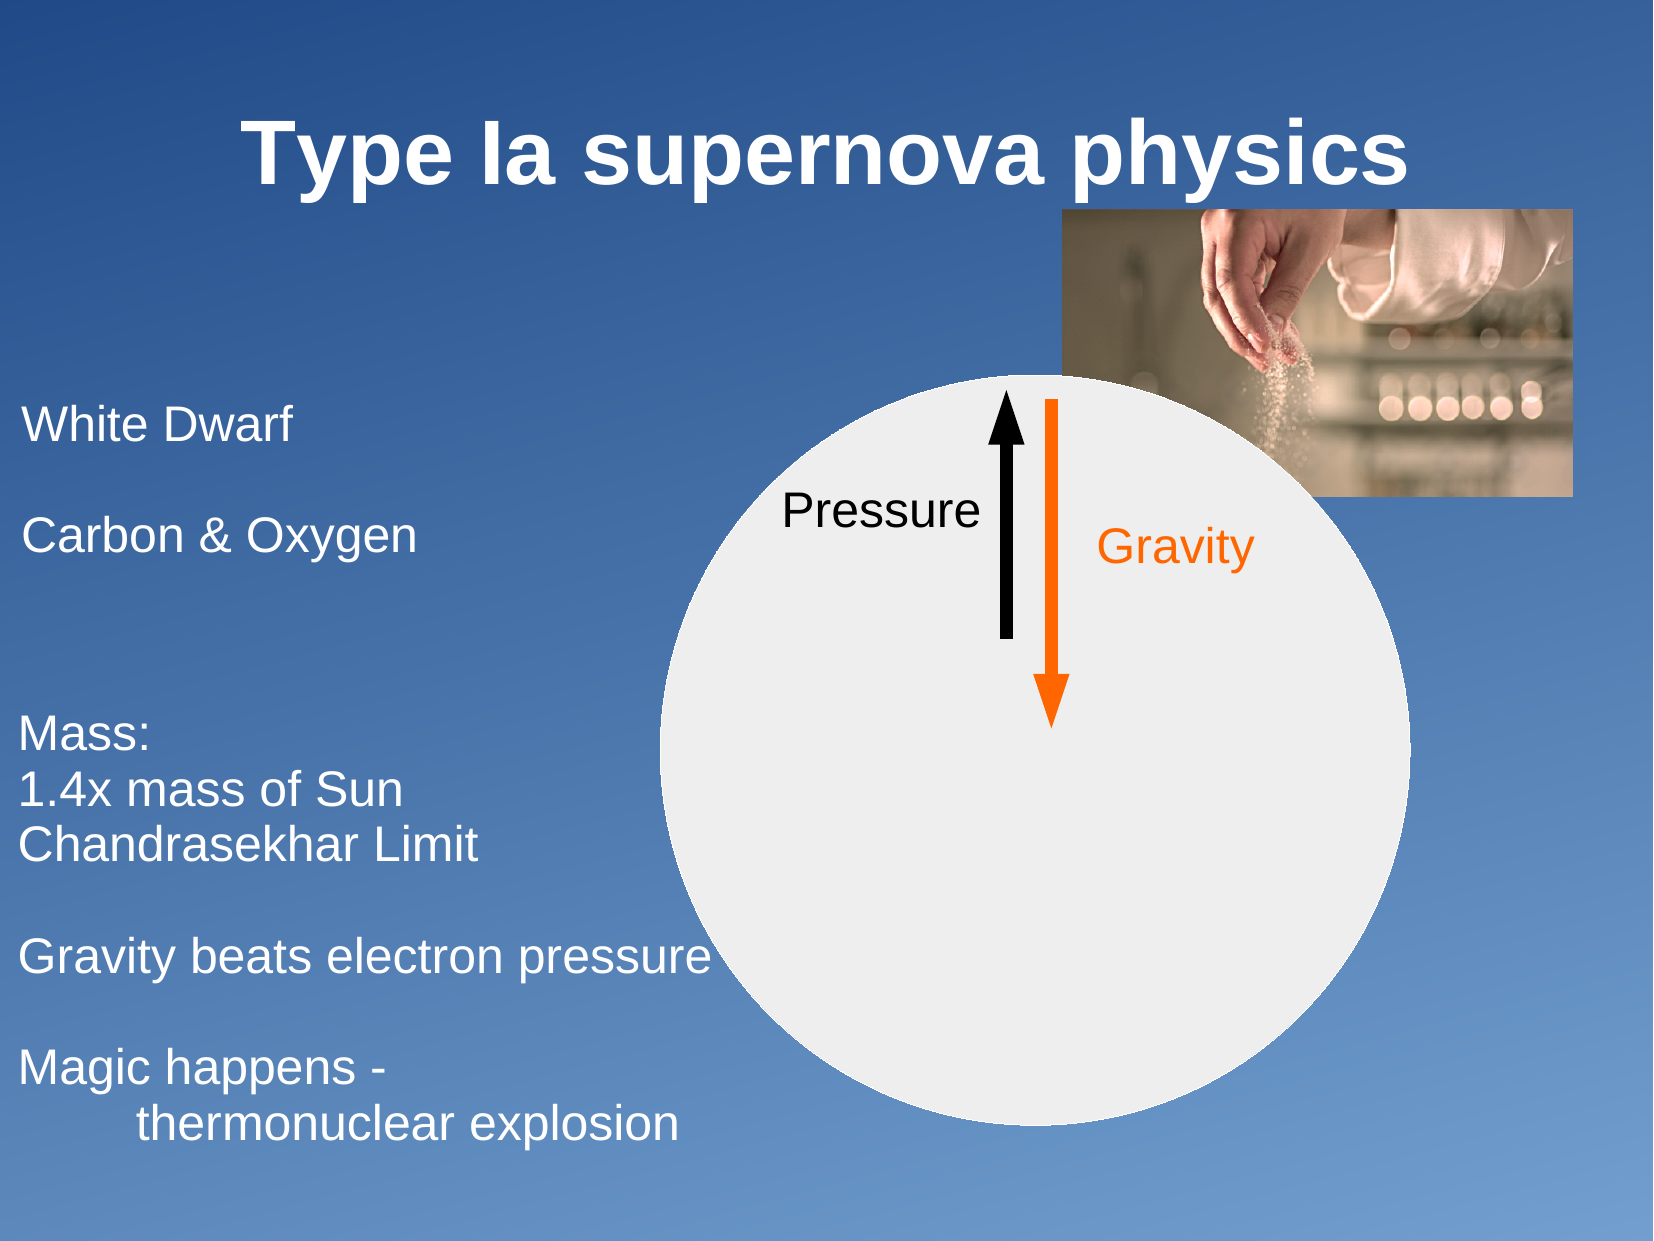

# Type Ia supernova physics
White Dwarf
Carbon & Oxygen
Pressure
Gravity
Mass:
1.4x mass of Sun
Chandrasekhar Limit
Gravity beats electron pressure
Magic happens -
	thermonuclear explosion